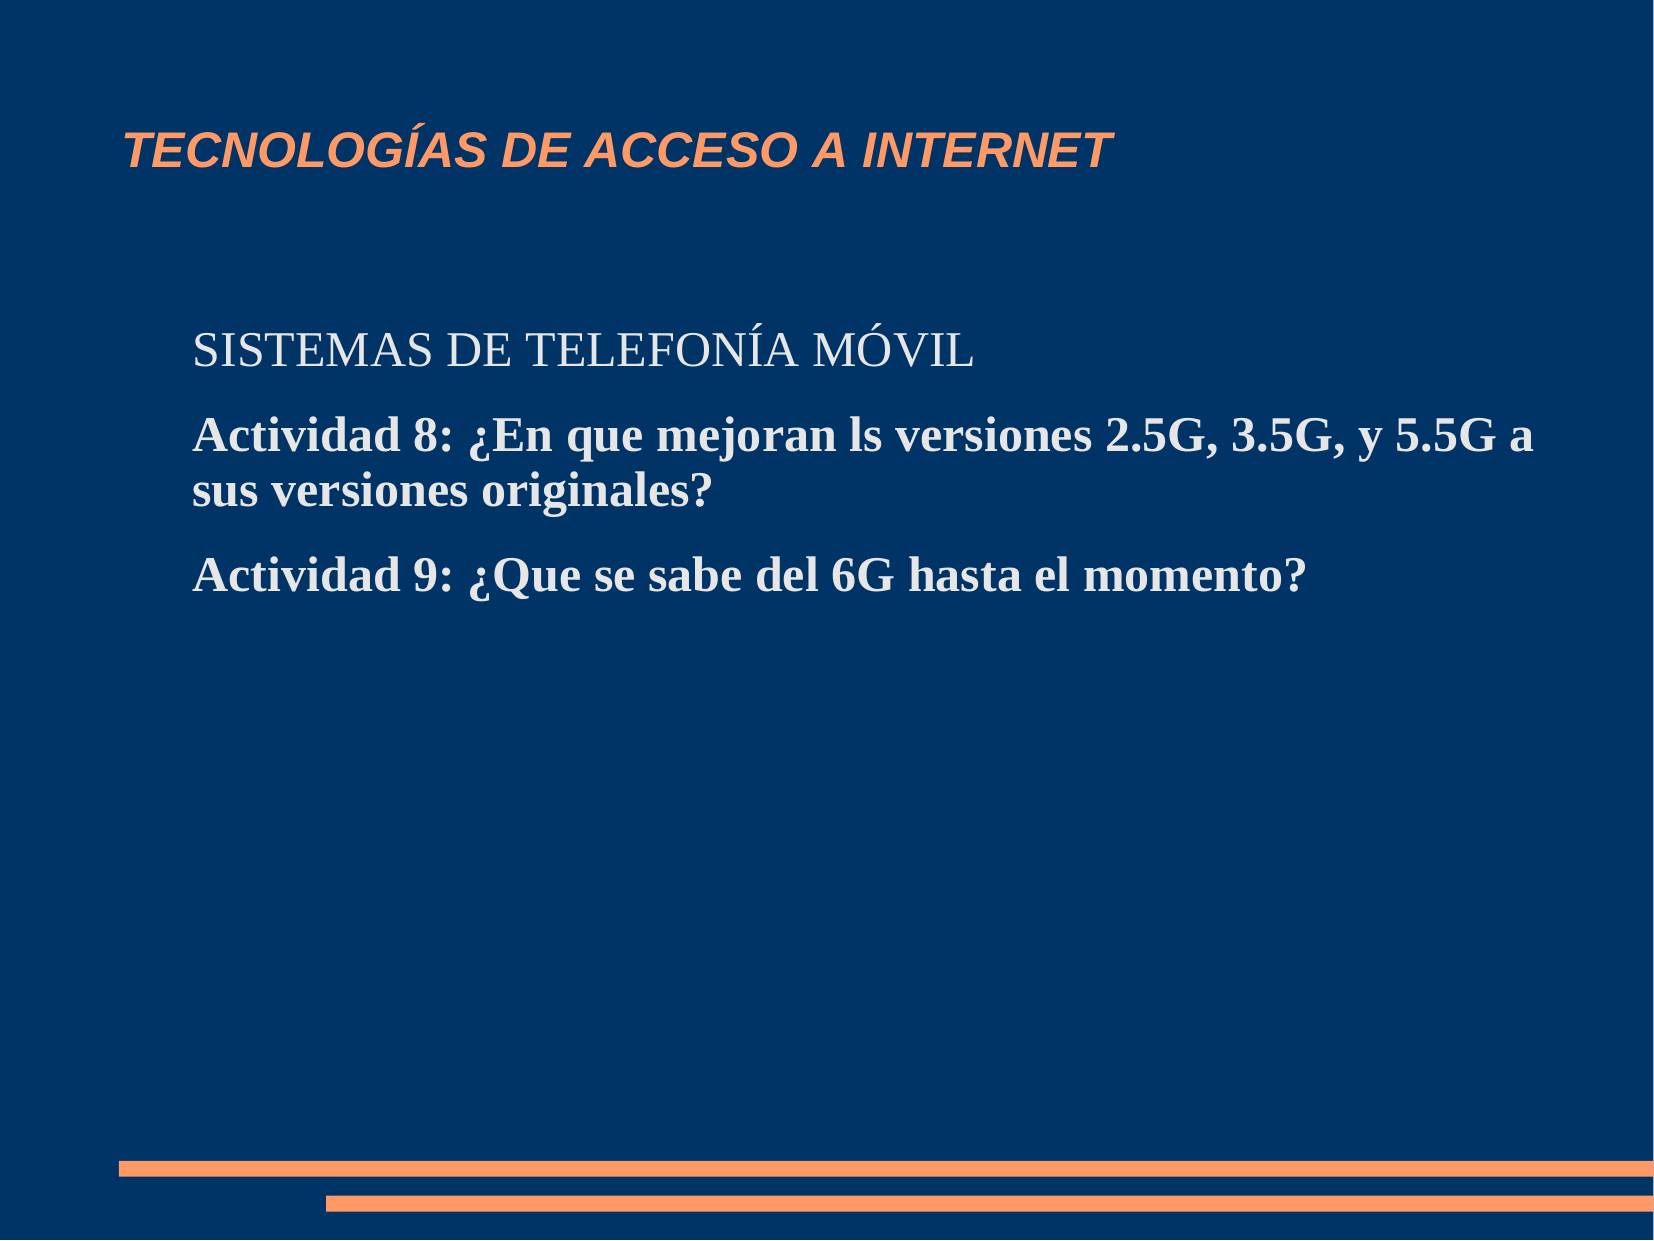

# TECNOLOGÍAS DE ACCESO A INTERNET
SISTEMAS DE TELEFONÍA MÓVIL
Actividad 8: ¿En que mejoran ls versiones 2.5G, 3.5G, y 5.5G a sus versiones originales?
Actividad 9: ¿Que se sabe del 6G hasta el momento?